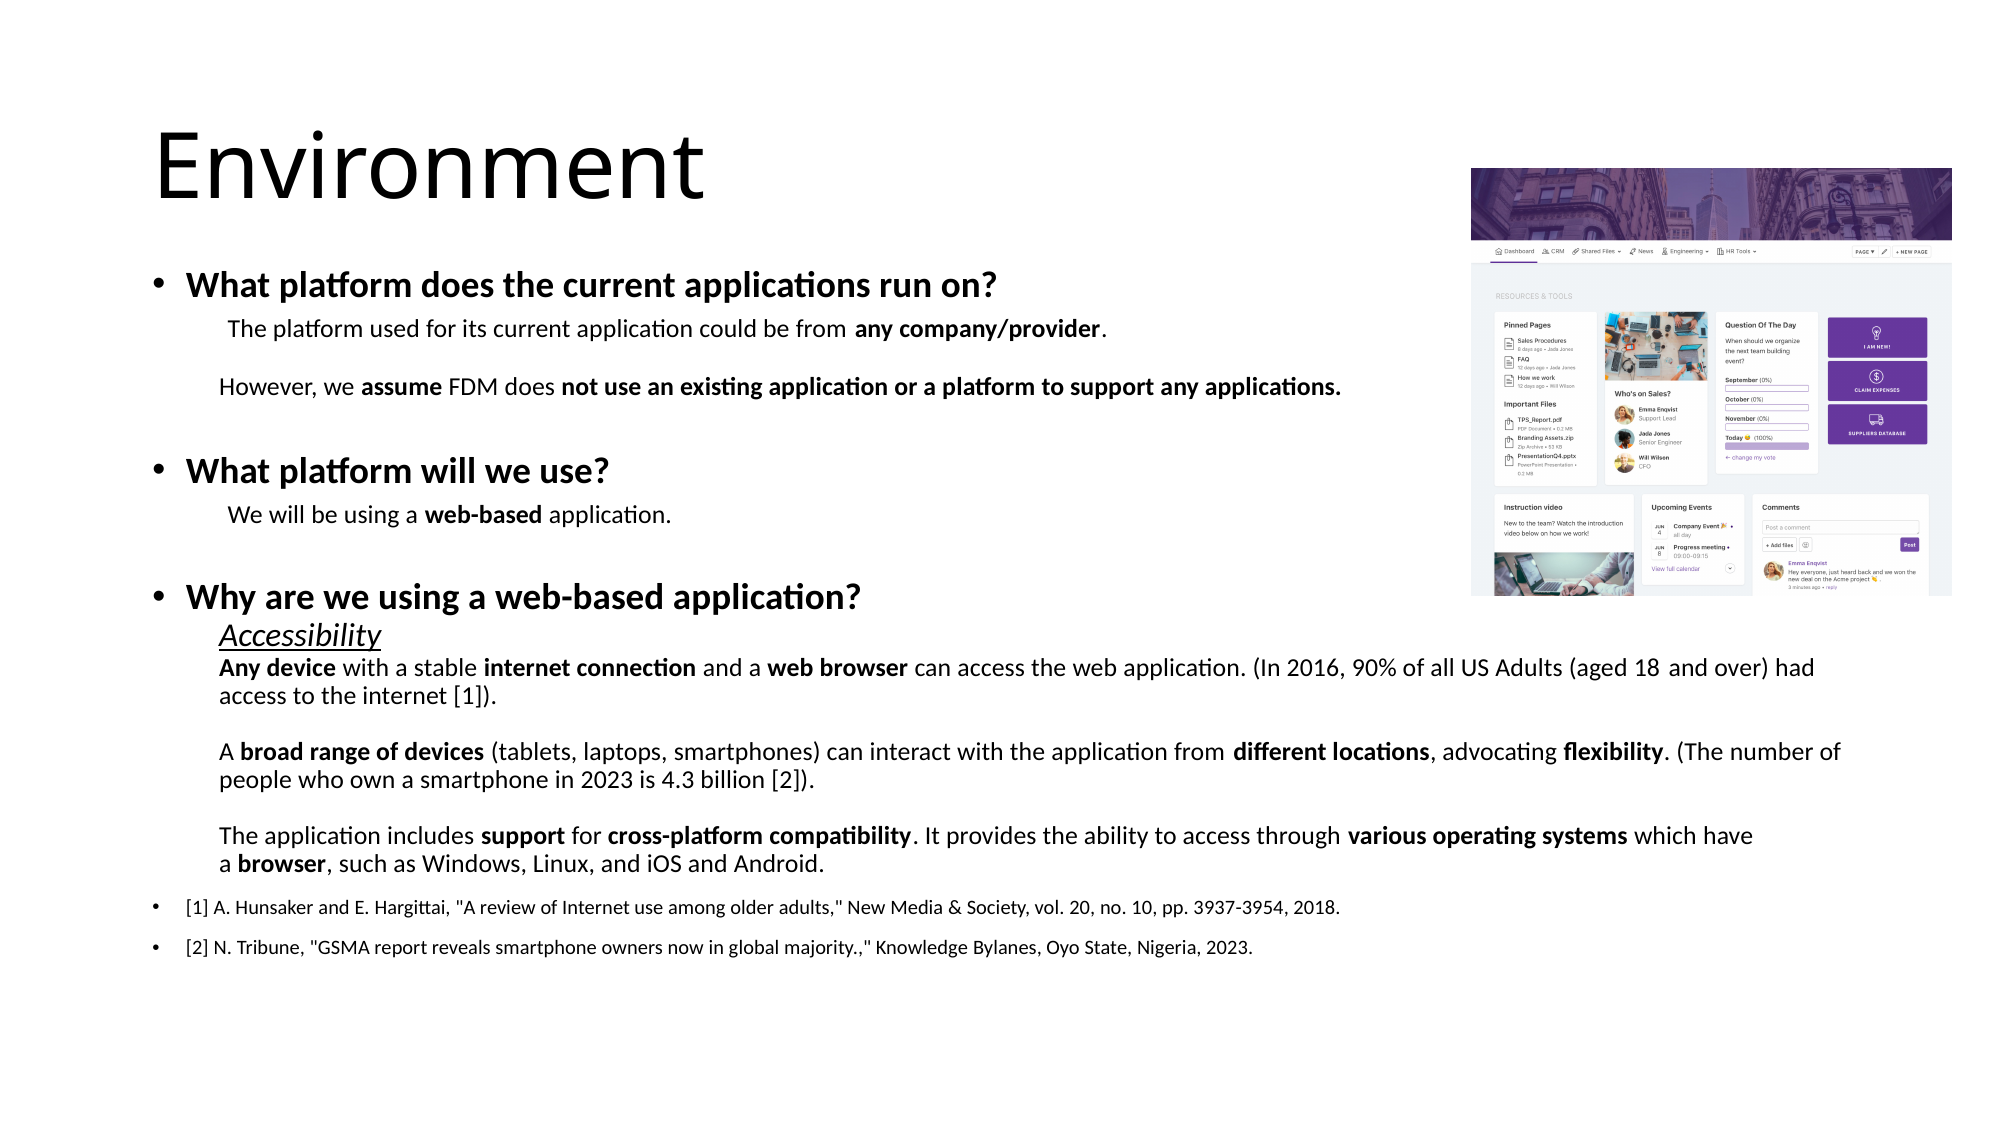

# Environment
What platform does the current applications run on?
 The platform used for its current application could be from any company/provider.
However, we assume FDM does not use an existing application or a platform to support any applications.
What platform will we use?
 We will be using a web-based application.
Why are we using a web-based application?
Accessibility
Any device with a stable internet connection and a web browser can access the web application. (In 2016, 90% of all US Adults (aged 18 and over) had access to the internet [1]). 
A broad range of devices (tablets, laptops, smartphones) can interact with the application from different locations, advocating flexibility. (The number of people who own a smartphone in 2023 is 4.3 billion [2]).
The application includes support for cross-platform compatibility. It provides the ability to access through various operating systems which have a browser, such as Windows, Linux, and iOS and Android.
[1] A. Hunsaker and E. Hargittai, "A review of Internet use among older adults," New Media & Society, vol. 20, no. 10, pp. 3937-3954, 2018.
[2] N. Tribune, "GSMA report reveals smartphone owners now in global majority.," Knowledge Bylanes, Oyo State, Nigeria, 2023.